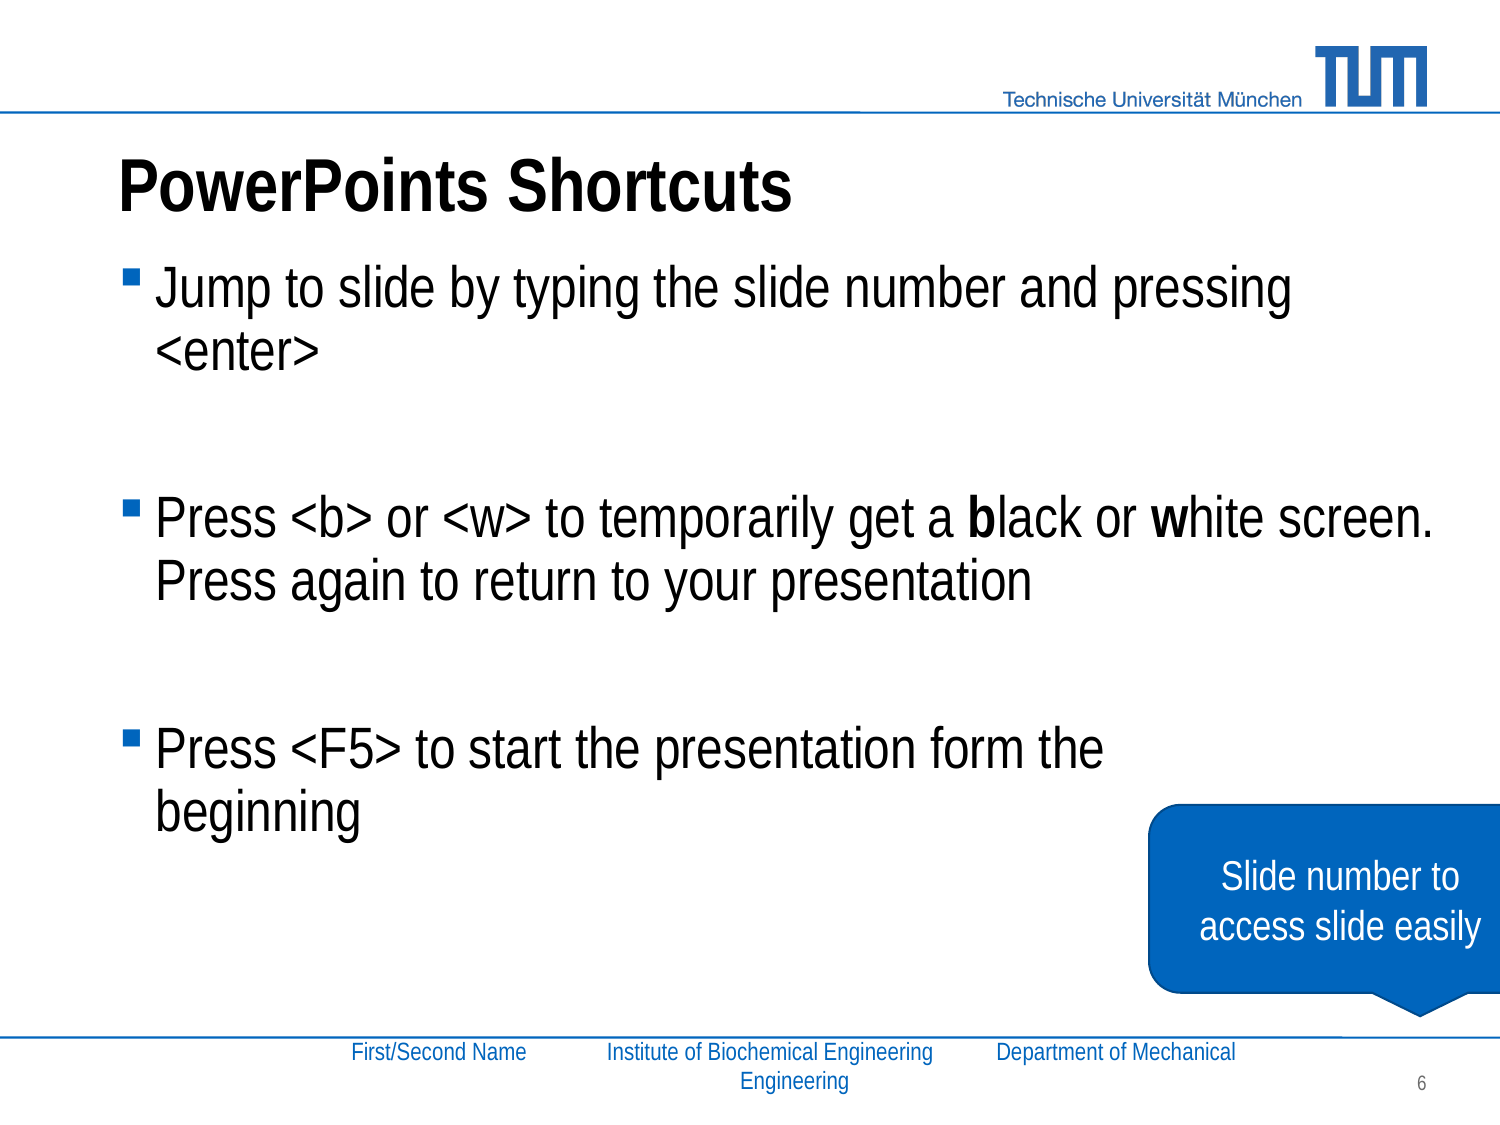

# PowerPoints Shortcuts
Jump to slide by typing the slide number and pressing <enter>
Press <b> or <w> to temporarily get a black or white screen. Press again to return to your presentation
Press <F5> to start the presentation form the
beginning
Slide number to access slide easily
First/Second Name Institute of Biochemical Engineering Department of Mechanical Engineering